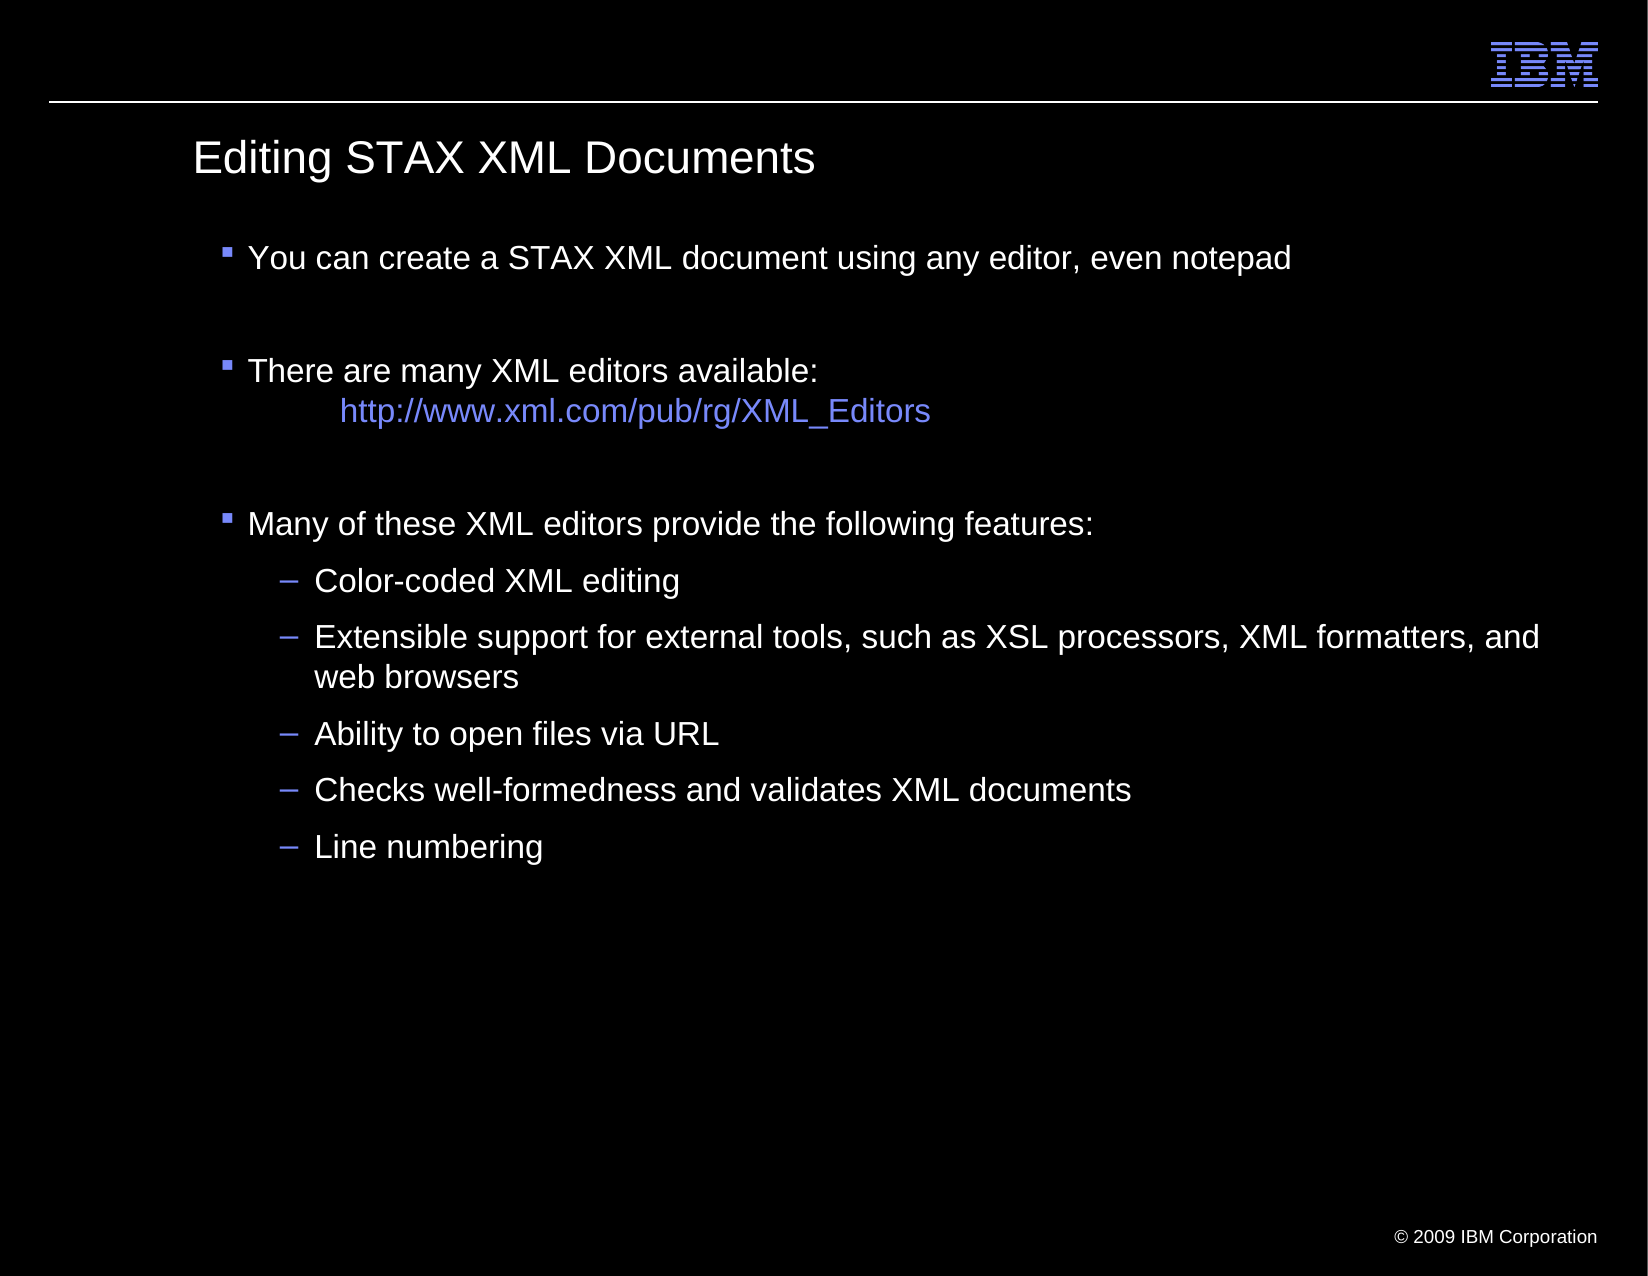

# Editing STAX XML Documents
You can create a STAX XML document using any editor, even notepad
There are many XML editors available:
 http://www.xml.com/pub/rg/XML_Editors
Many of these XML editors provide the following features:
Color-coded XML editing
Extensible support for external tools, such as XSL processors, XML formatters, and web browsers
Ability to open files via URL
Checks well-formedness and validates XML documents
Line numbering